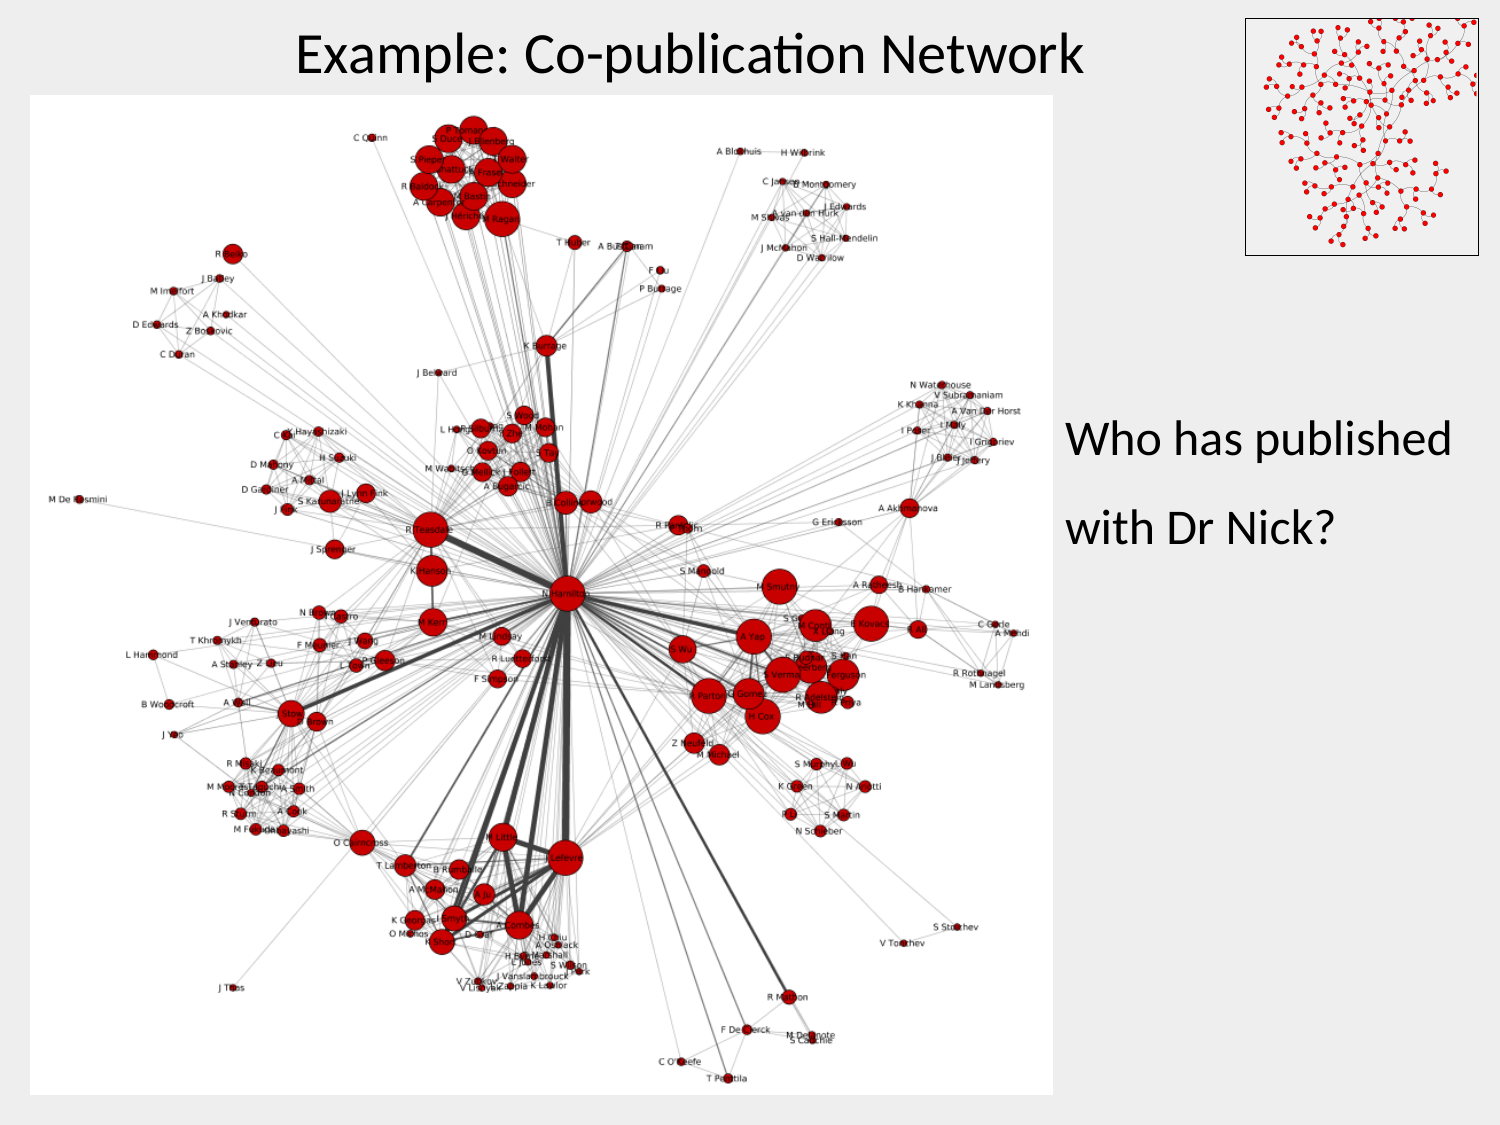

Example: Co-publication Network
Who has published
with Dr Nick?